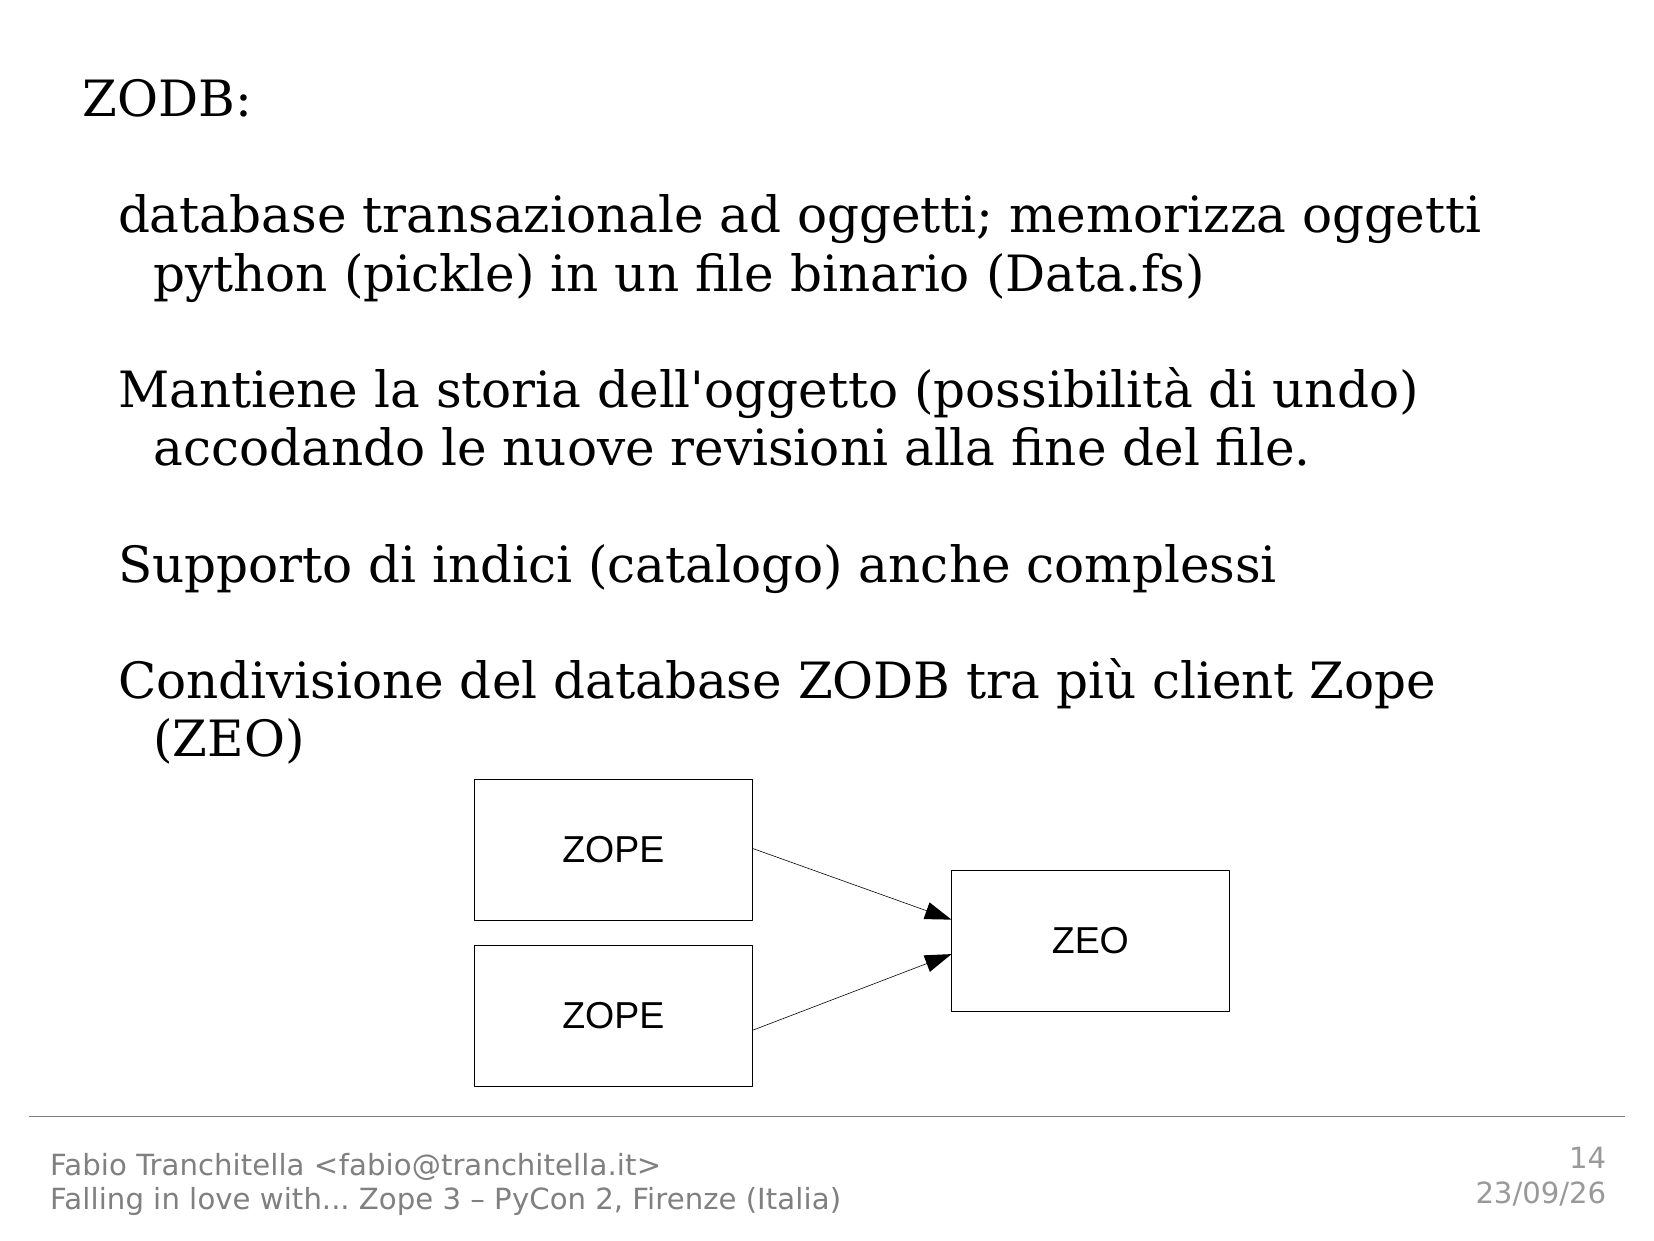

# ZODB:
database transazionale ad oggetti; memorizza oggetti python (pickle) in un file binario (Data.fs)
Mantiene la storia dell'oggetto (possibilità di undo) accodando le nuove revisioni alla fine del file.
Supporto di indici (catalogo) anche complessi
Condivisione del database ZODB tra più client Zope (ZEO)
ZOPE
ZEO
ZOPE
14